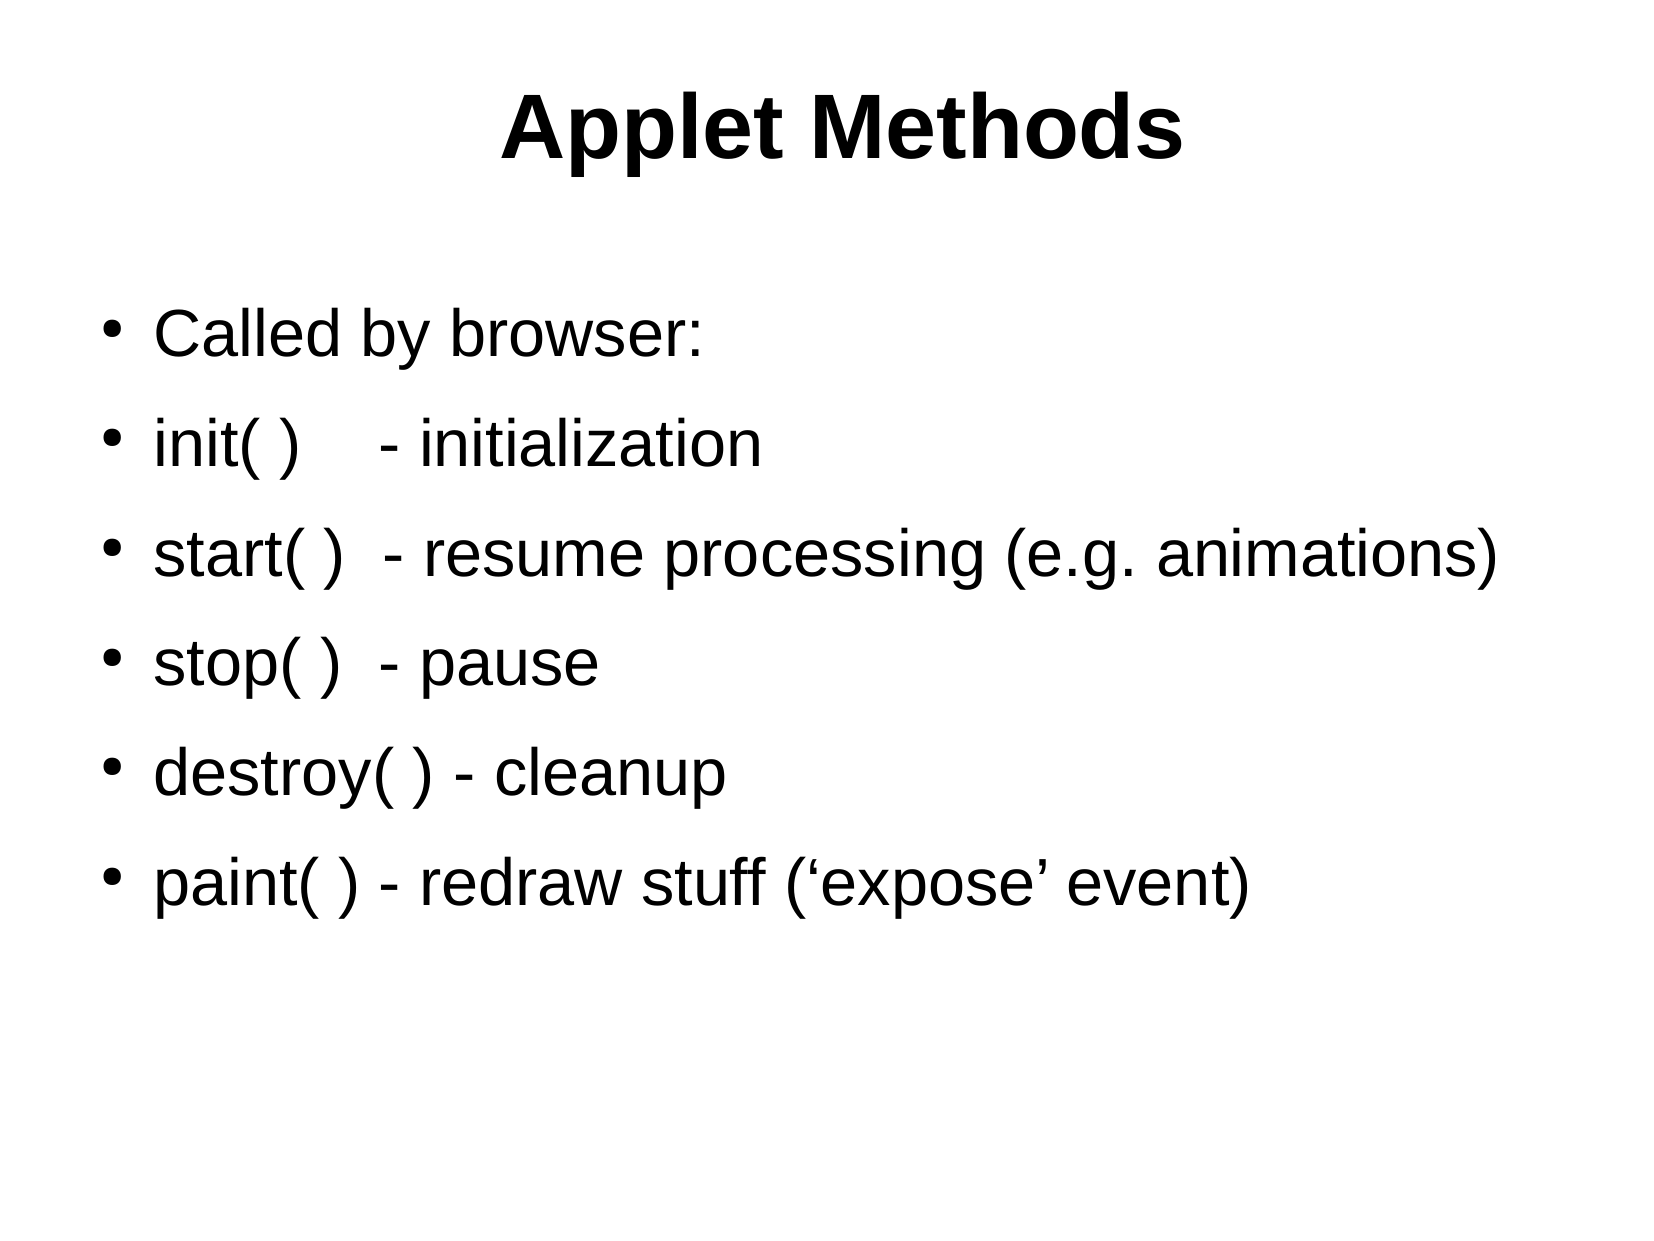

# Applet Methods
Called by browser:
init( ) 	- initialization
start( ) - resume processing (e.g. animations)
stop( )	- pause
destroy( )	- cleanup
paint( )	- redraw stuff (‘expose’ event)